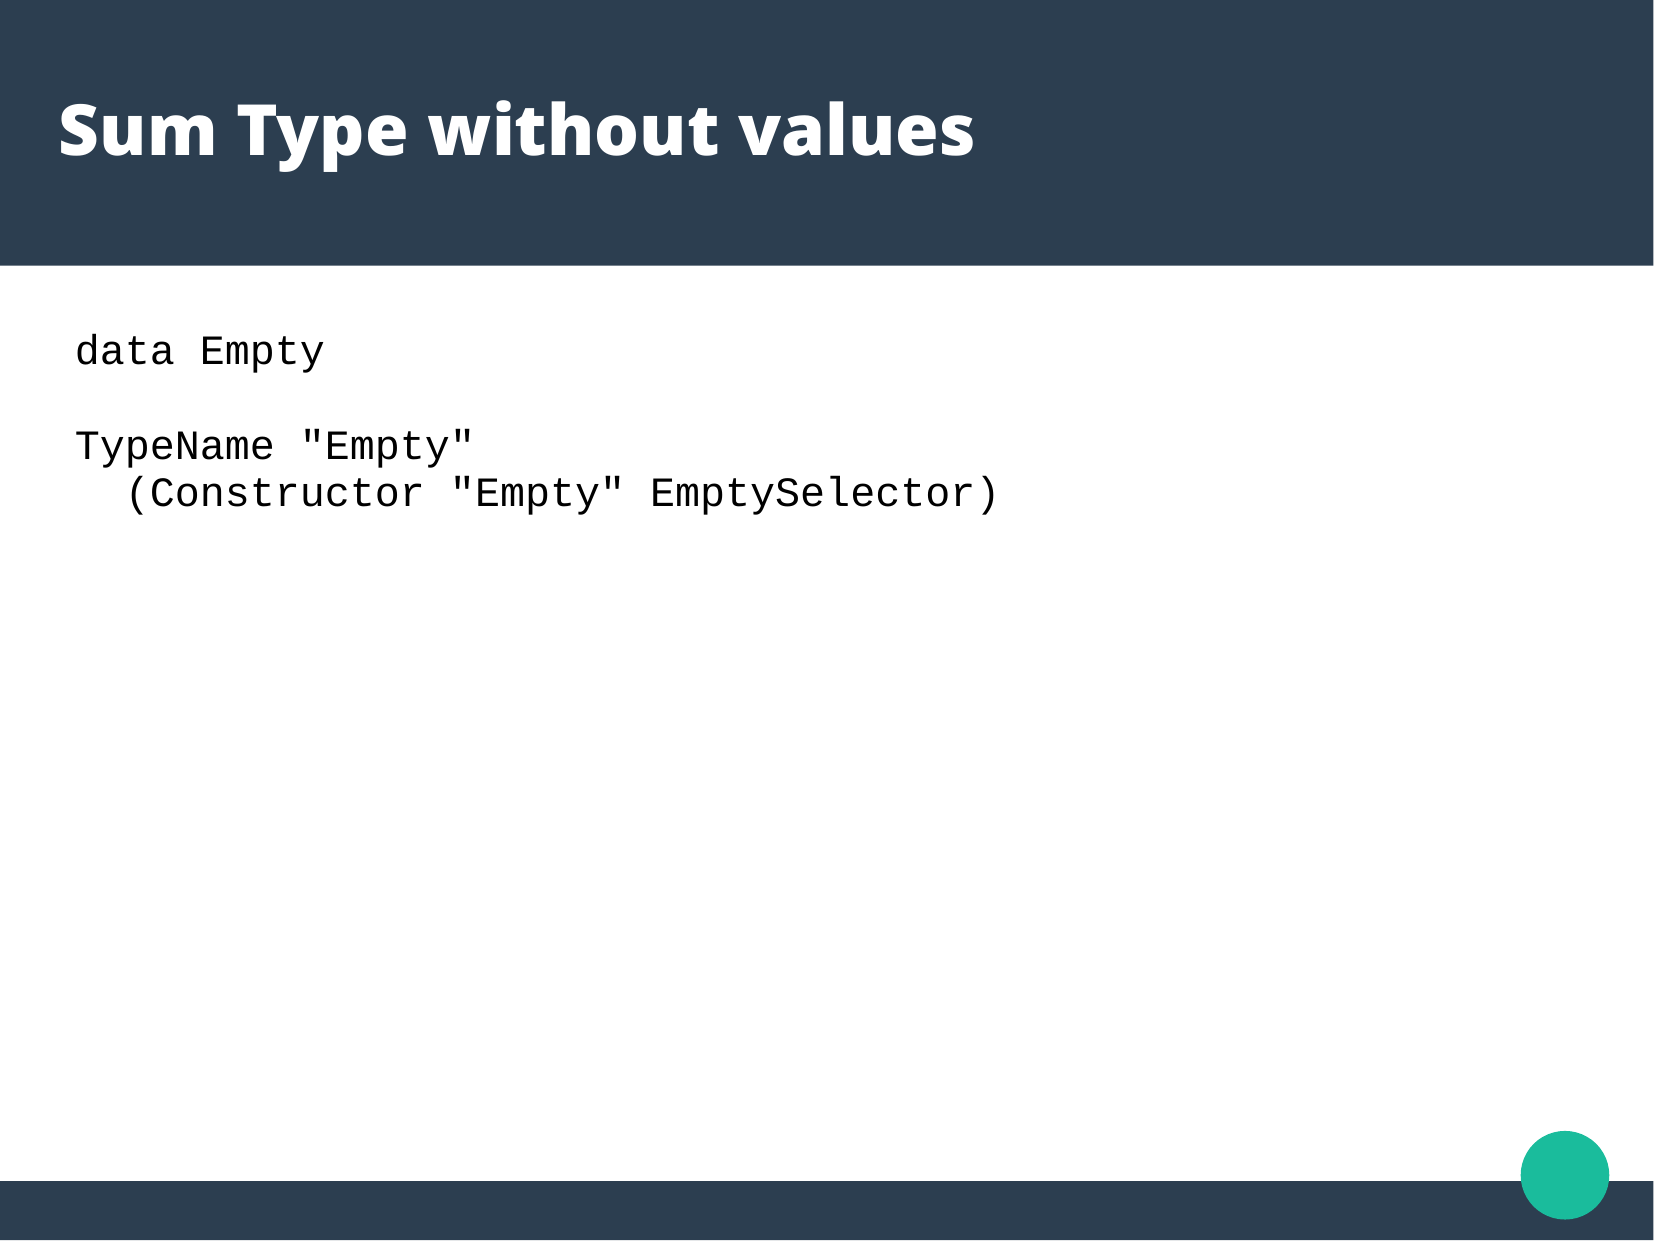

# Sum Type without values
data Empty
TypeName "Empty"
 (Constructor "Empty" EmptySelector)